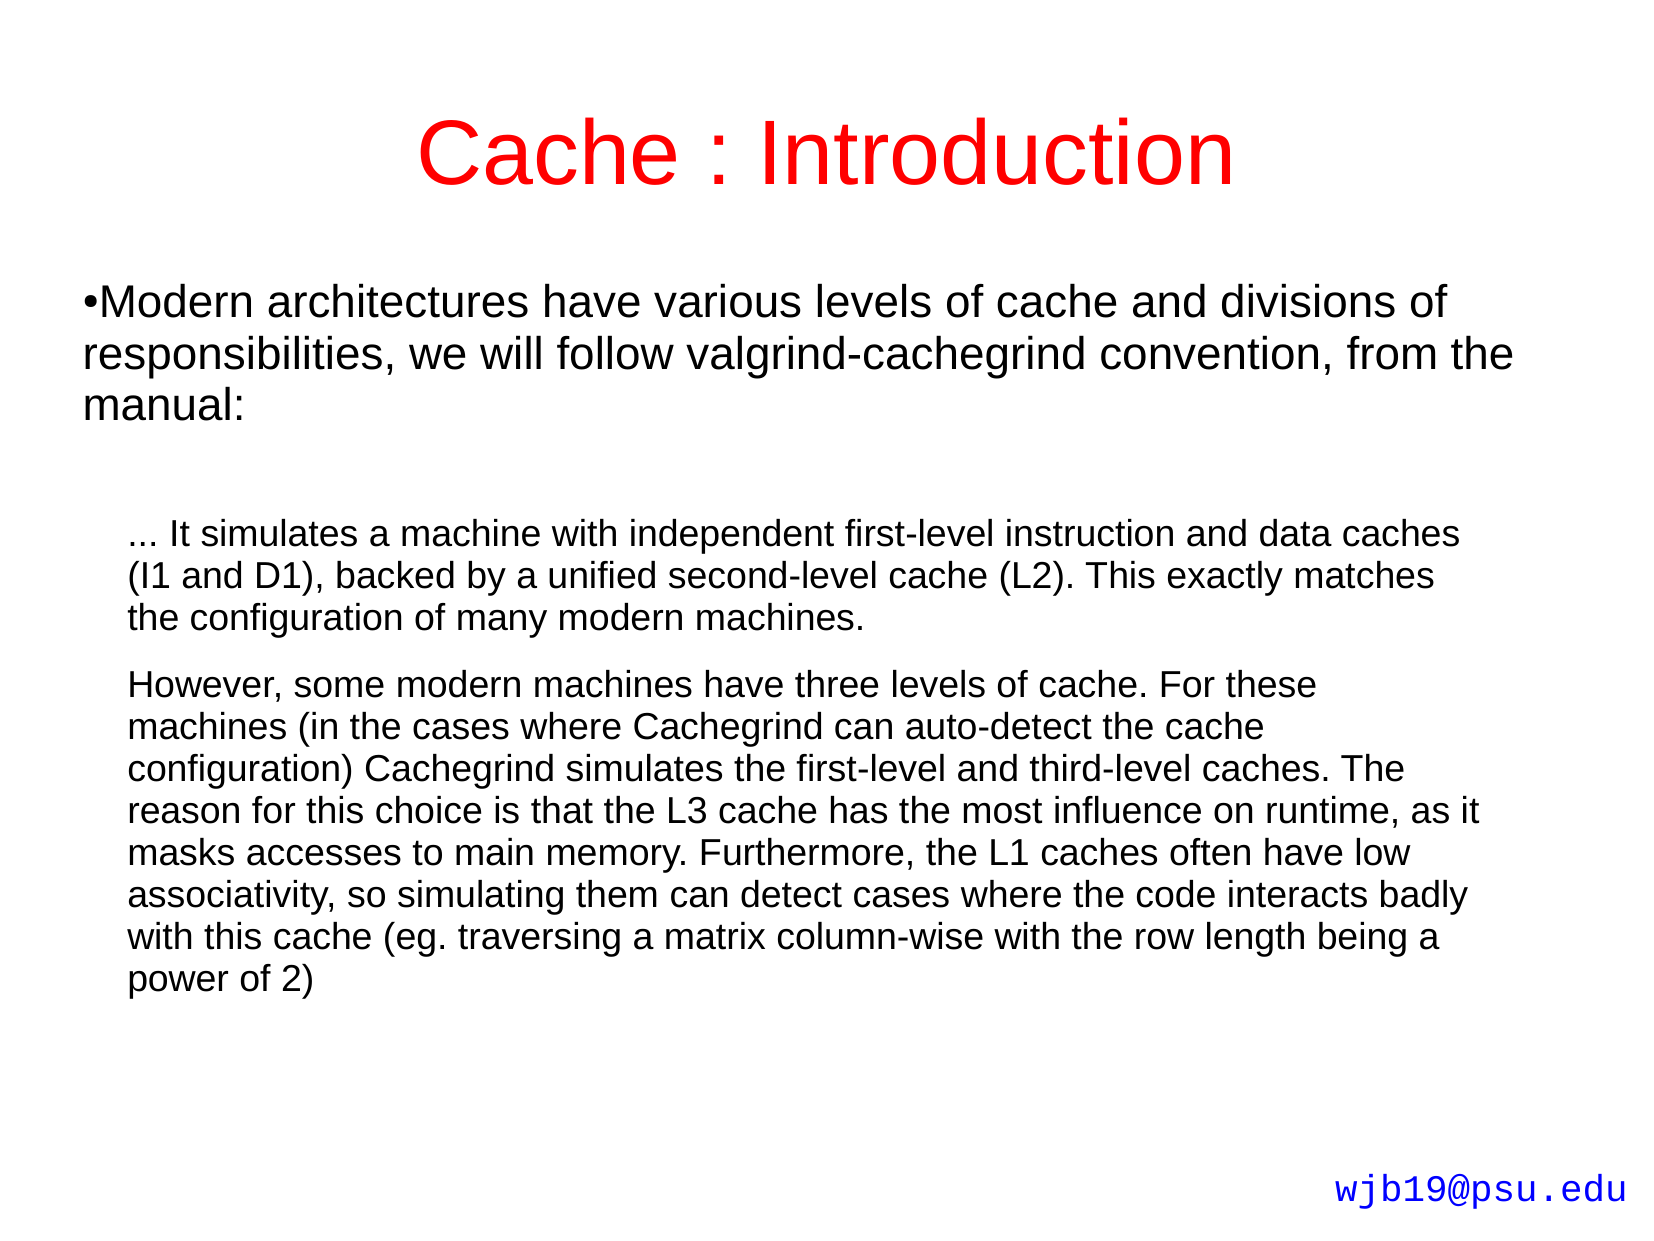

# Cache : Introduction
Modern architectures have various levels of cache and divisions of responsibilities, we will follow valgrind-cachegrind convention, from the manual:
... It simulates a machine with independent first-level instruction and data caches (I1 and D1), backed by a unified second-level cache (L2). This exactly matches the configuration of many modern machines.
However, some modern machines have three levels of cache. For these machines (in the cases where Cachegrind can auto-detect the cache configuration) Cachegrind simulates the first-level and third-level caches. The reason for this choice is that the L3 cache has the most influence on runtime, as it masks accesses to main memory. Furthermore, the L1 caches often have low associativity, so simulating them can detect cases where the code interacts badly with this cache (eg. traversing a matrix column-wise with the row length being a power of 2)
wjb19@psu.edu